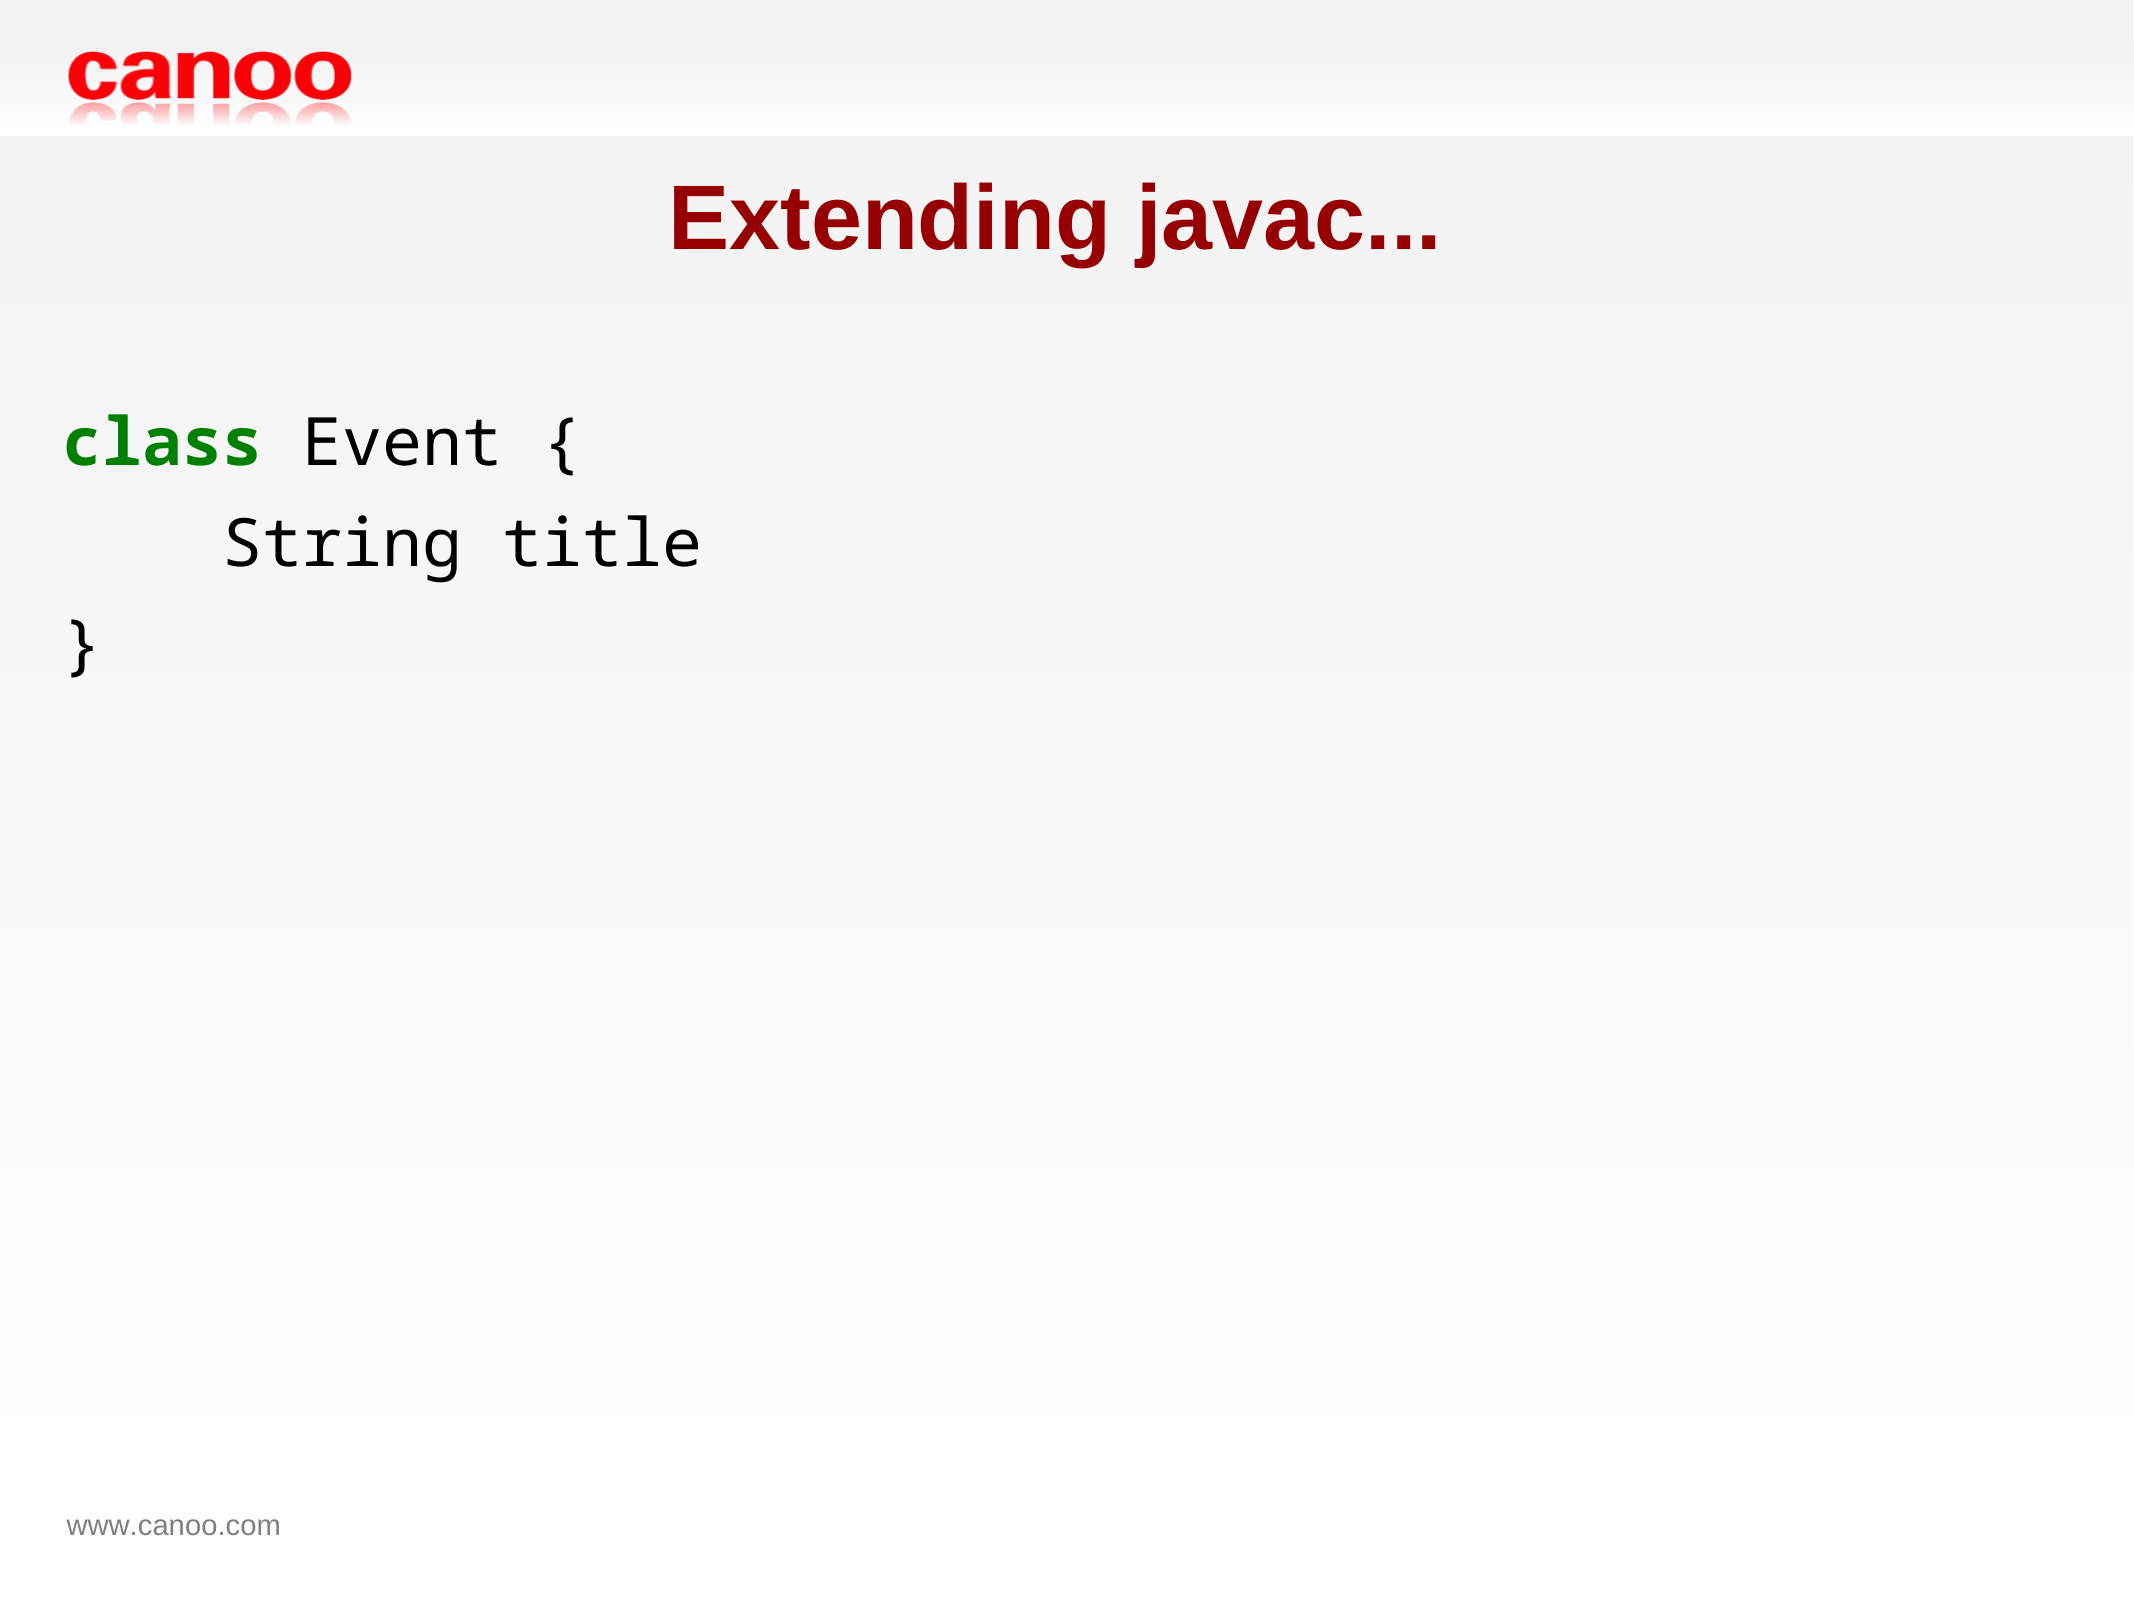

# Extending javac...
class Event {
 String title
}